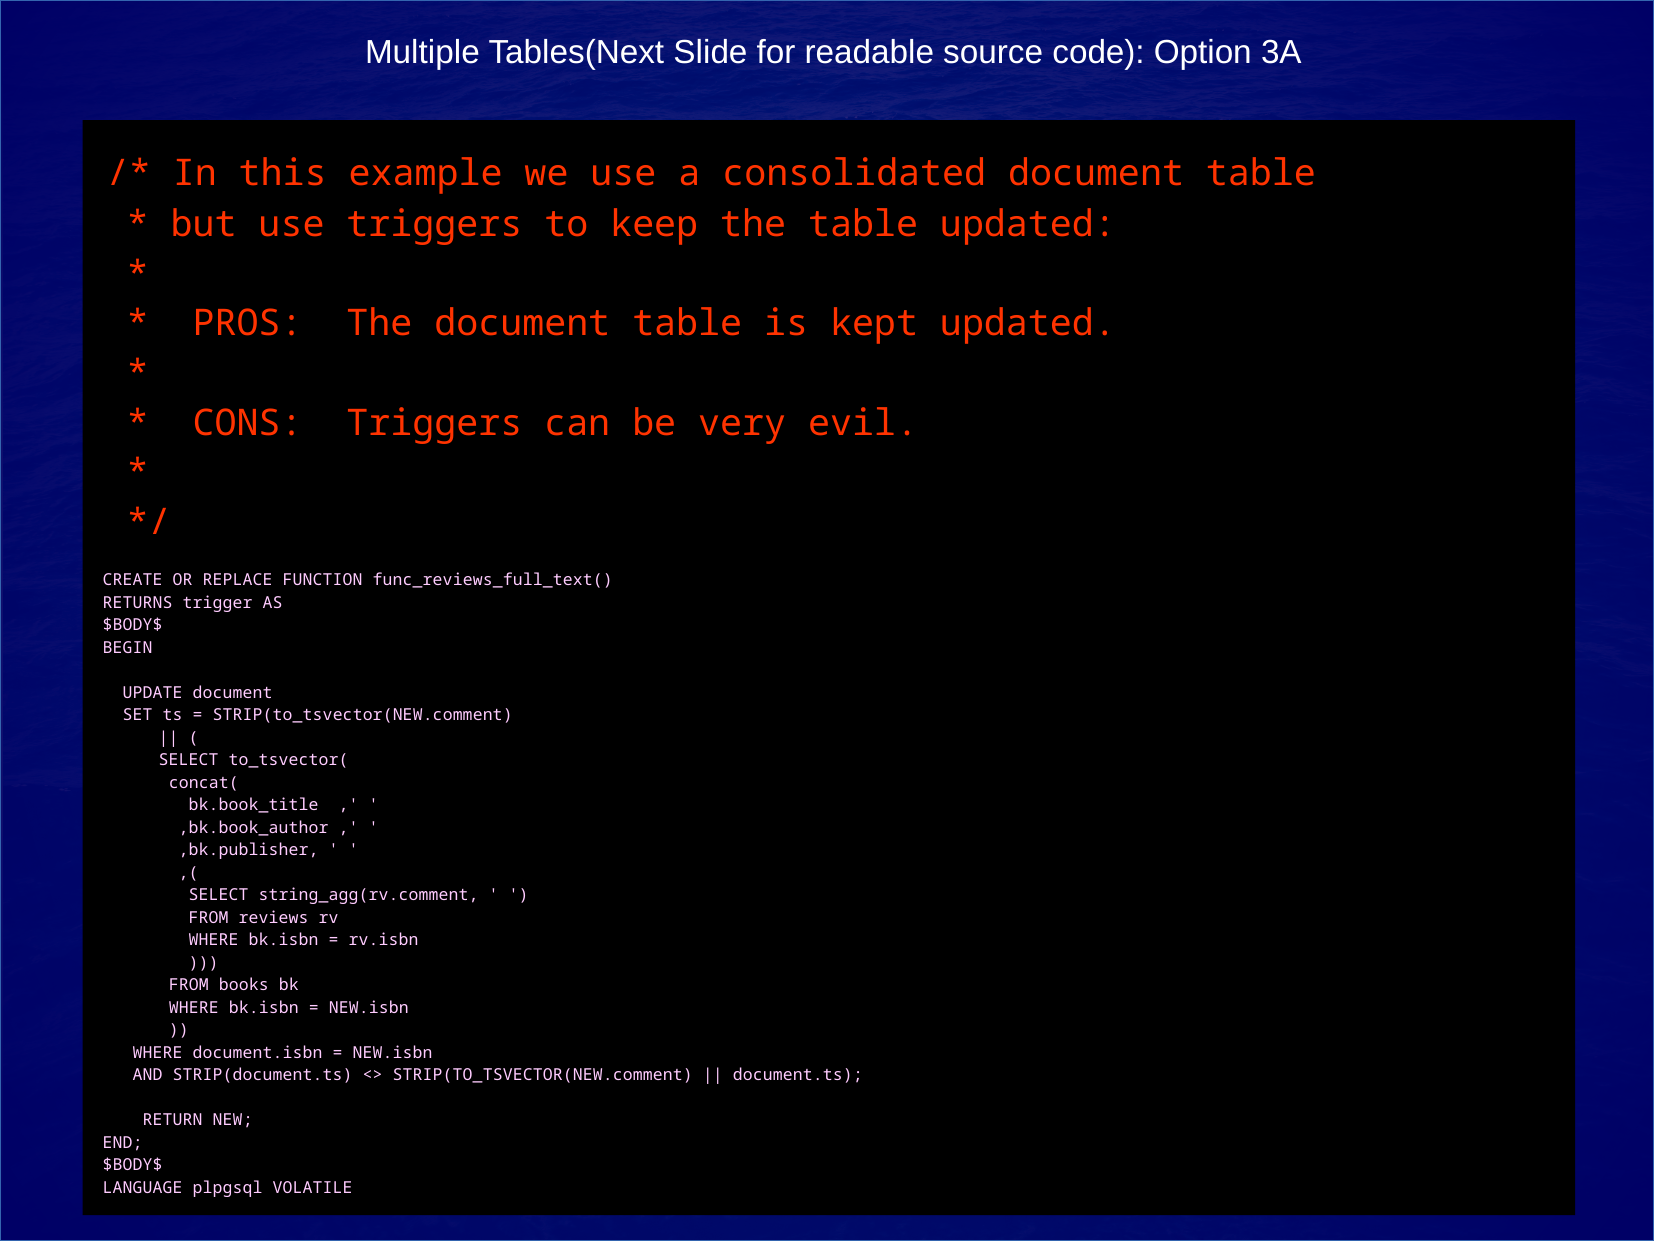

# Multiple Tables(Next Slide for readable source code): Option 3A
 /* In this example we use a consolidated document table
 * but use triggers to keep the table updated:
 *
 * PROS: The document table is kept updated.
 *
 * CONS: Triggers can be very evil.
 *
 */
 CREATE OR REPLACE FUNCTION func_reviews_full_text()
 RETURNS trigger AS
 $BODY$
 BEGIN
 UPDATE document
 SET ts = STRIP(to_tsvector(NEW.comment)
 	 || (
 	 SELECT to_tsvector(
 	 concat(
 	 bk.book_title ,' '
 	 ,bk.book_author ,' '
 	 ,bk.publisher, ' '
 	 ,(
 	 SELECT string_agg(rv.comment, ' ')
 	 FROM reviews rv
 	 WHERE bk.isbn = rv.isbn
 	 )))
 	 FROM books bk
 	 WHERE bk.isbn = NEW.isbn
 	 ))
 WHERE document.isbn = NEW.isbn
 AND STRIP(document.ts) <> STRIP(TO_TSVECTOR(NEW.comment) || document.ts);
 RETURN NEW;
 END;
 $BODY$
 LANGUAGE plpgsql VOLATILE